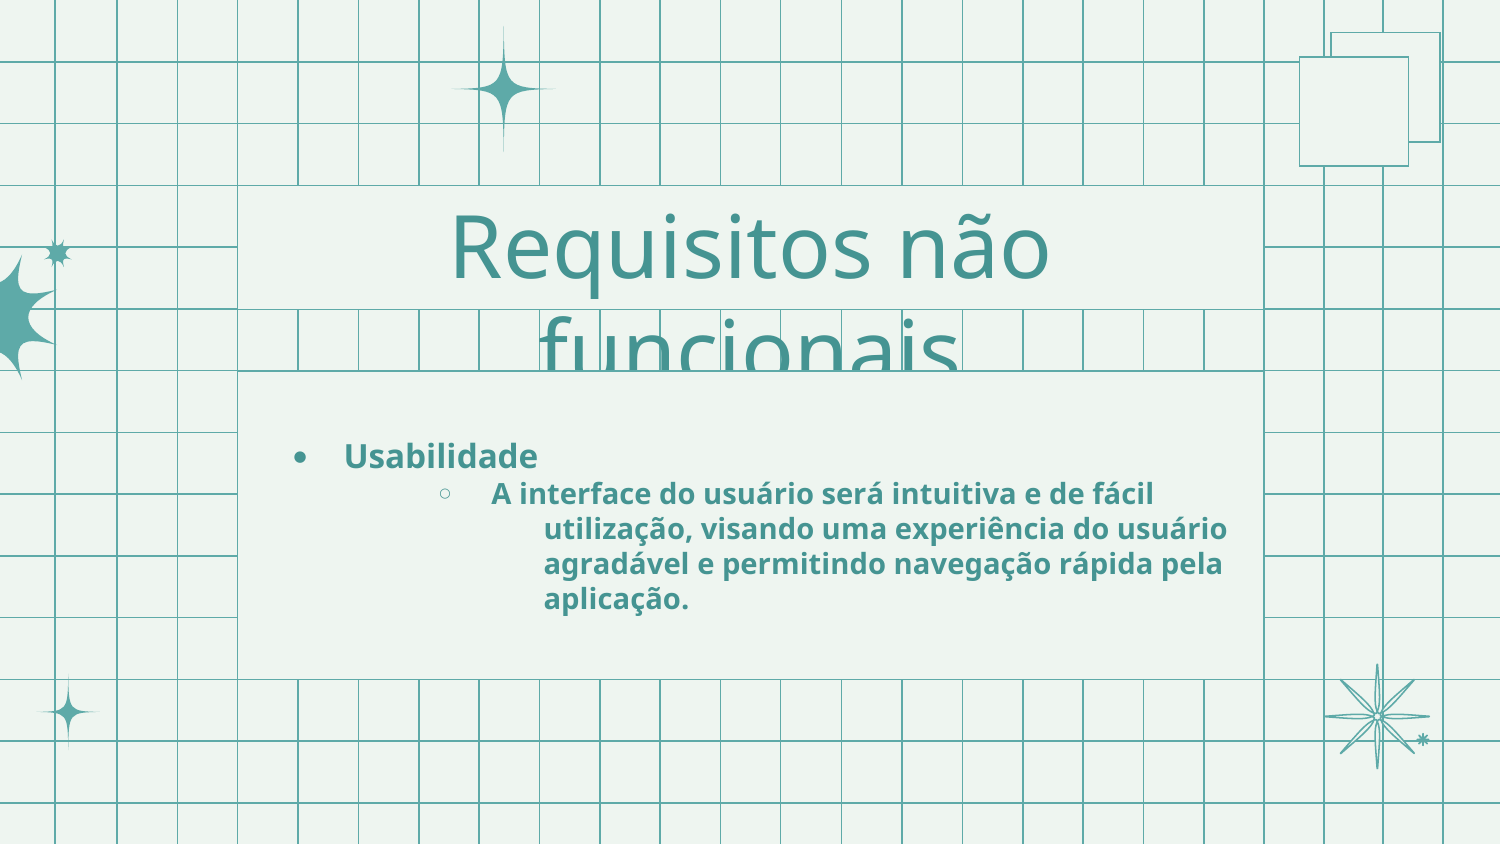

# Requisitos não funcionais
Usabilidade
A interface do usuário será intuitiva e de fácil utilização, visando uma experiência do usuário agradável e permitindo navegação rápida pela aplicação.